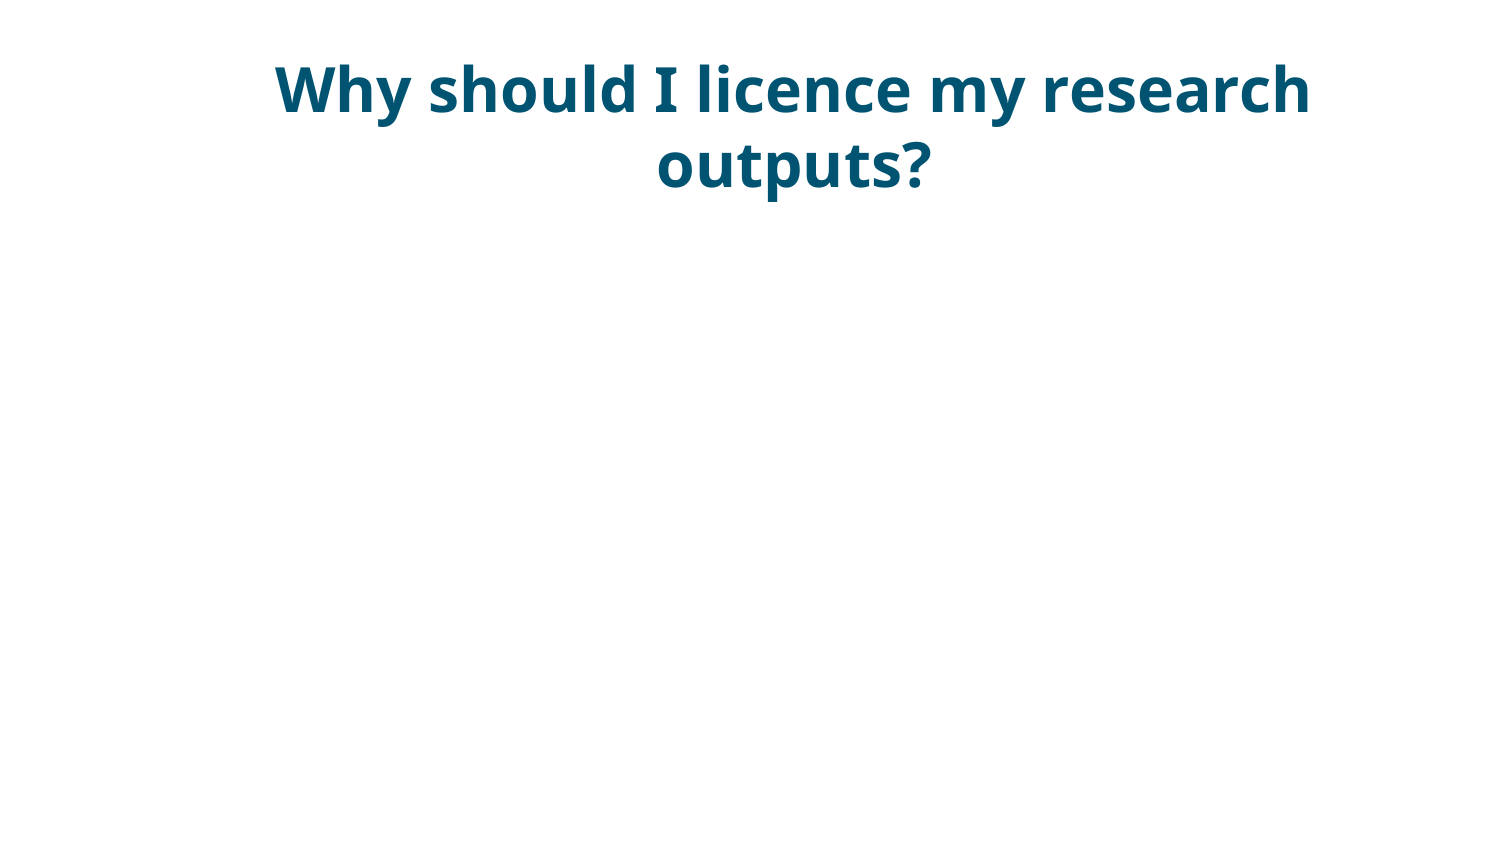

Why should I licence my research outputs?